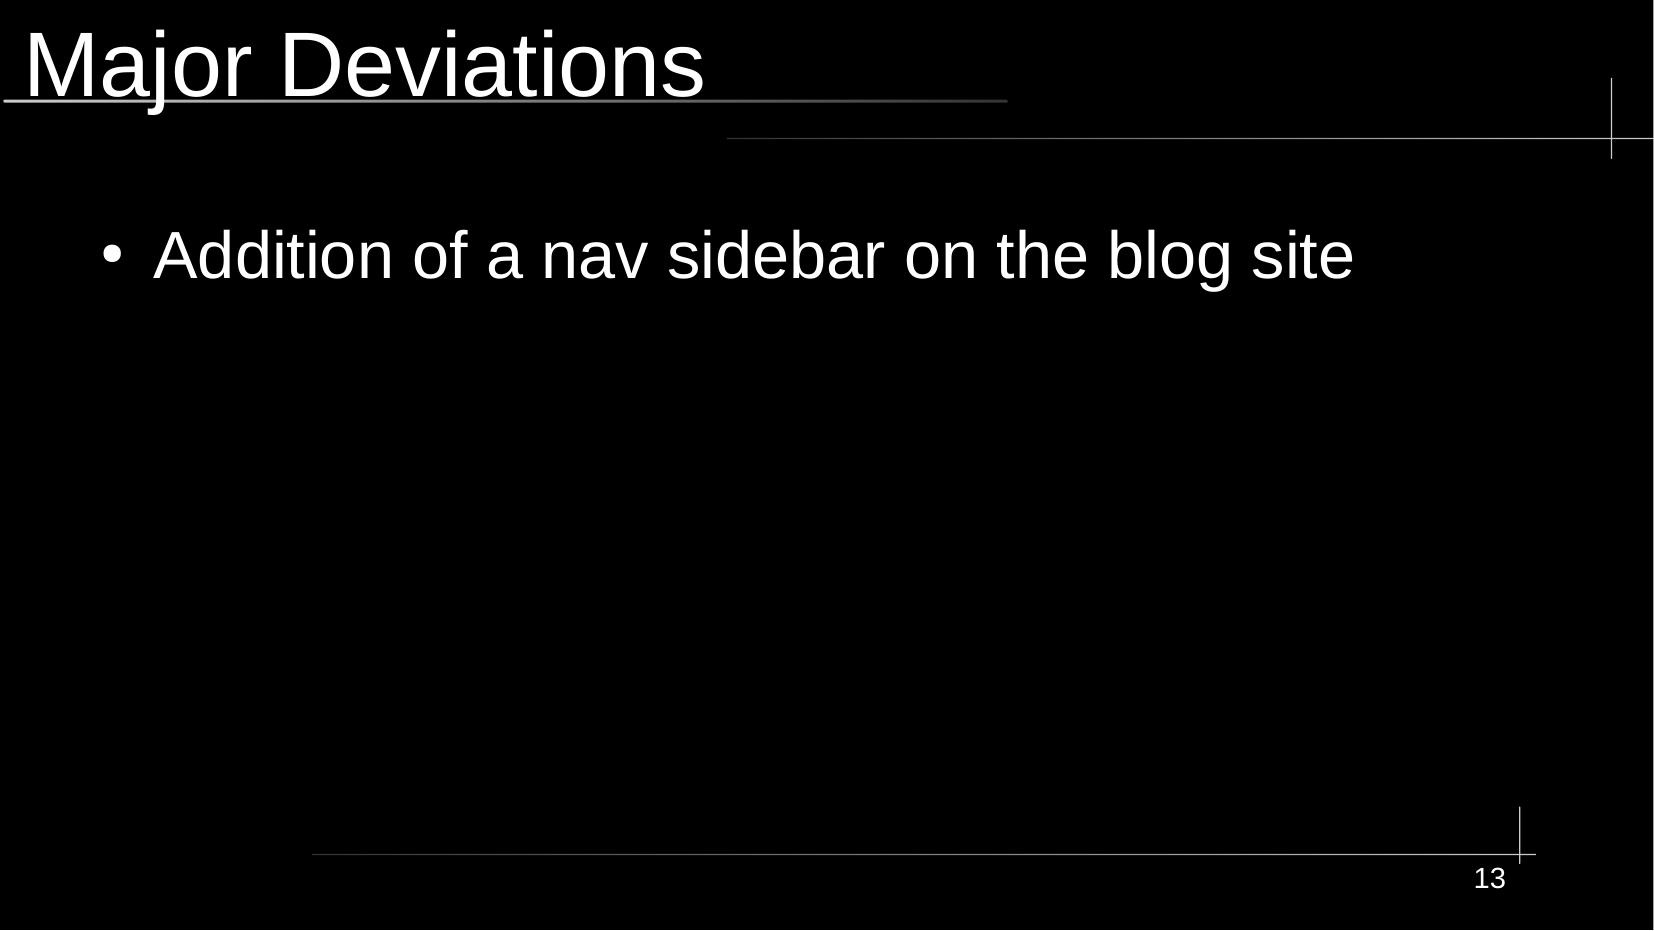

# Major Deviations
Addition of a nav sidebar on the blog site
13